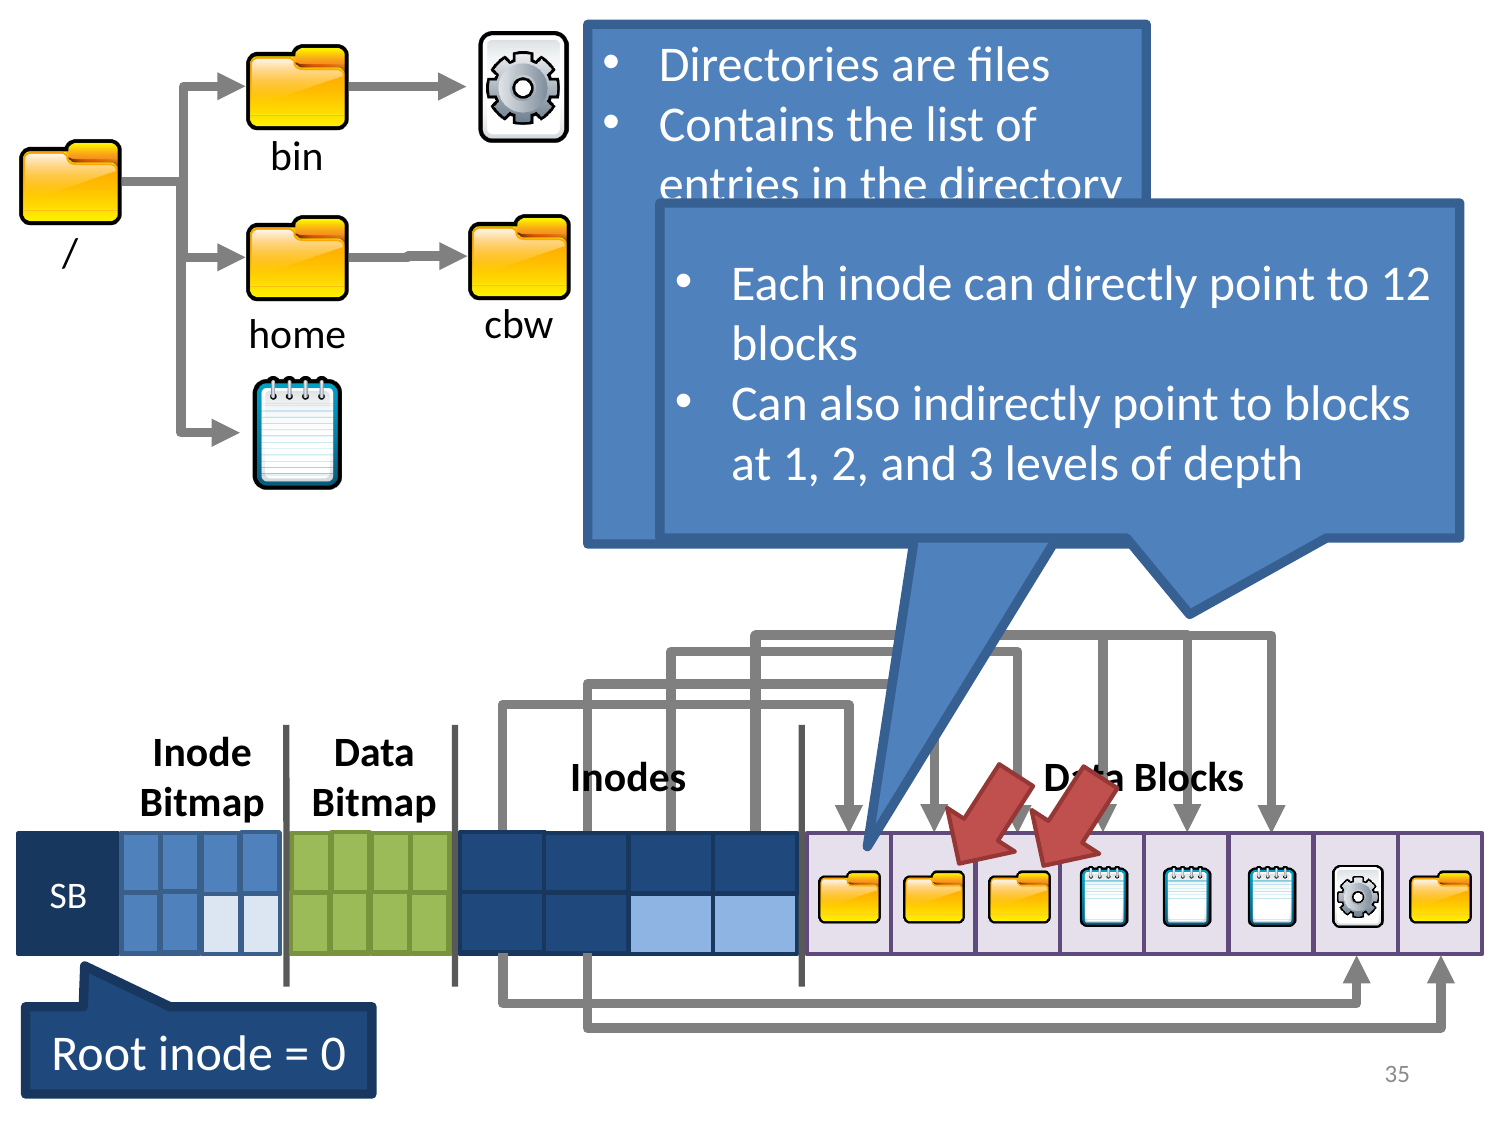

Directories are files
Contains the list of entries in the directory
bin
Each inode can directly point to 12 blocks
Can also indirectly point to blocks at 1, 2, and 3 levels of depth
/
| Name | inode |
| --- | --- |
| . | 0 |
| bin | 1 |
| home | 2 |
| initrd.img | 3 |
cbw
home
Inode
Bitmap
Data
Bitmap
Inodes
Data Blocks
SB
Root inode = 0